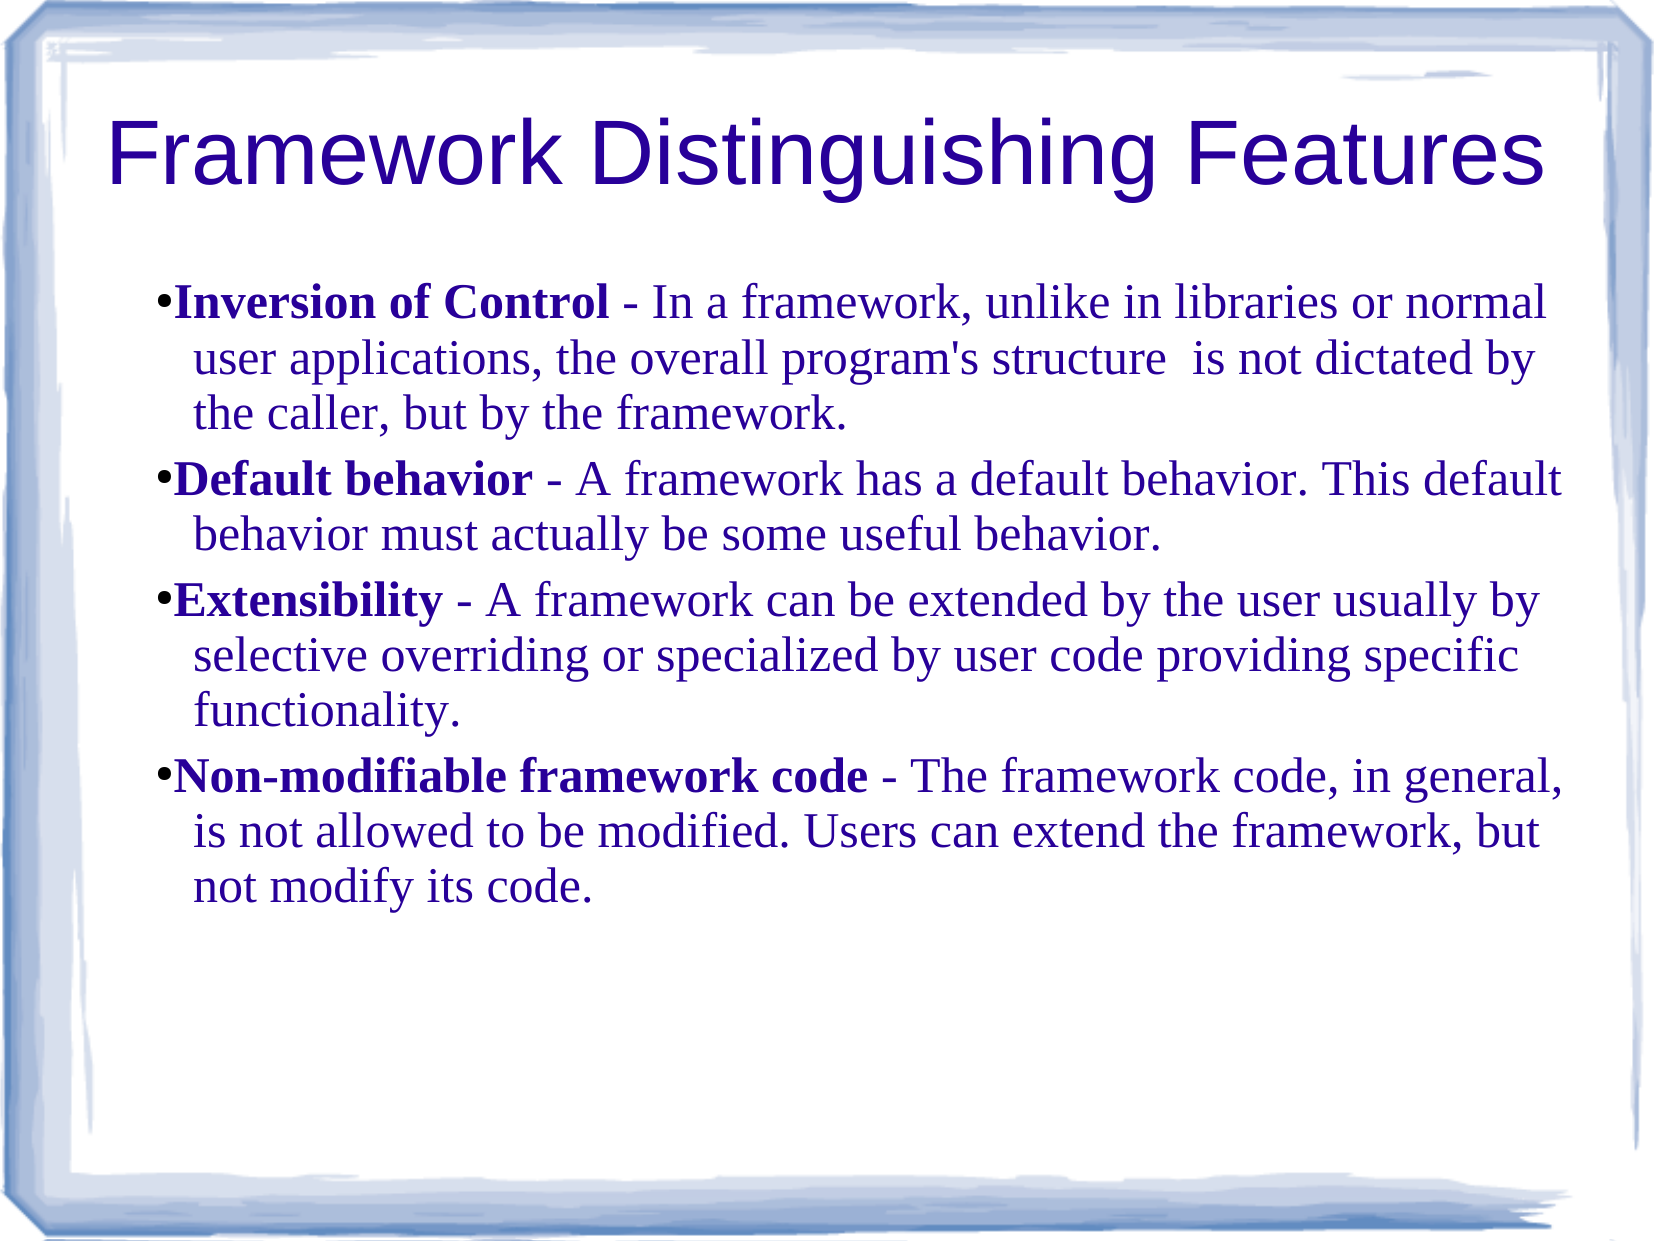

# Framework Distinguishing Features
Inversion of Control - In a framework, unlike in libraries or normal user applications, the overall program's structure is not dictated by the caller, but by the framework.
Default behavior - A framework has a default behavior. This default behavior must actually be some useful behavior.
Extensibility - A framework can be extended by the user usually by selective overriding or specialized by user code providing specific functionality.
Non-modifiable framework code - The framework code, in general, is not allowed to be modified. Users can extend the framework, but not modify its code.